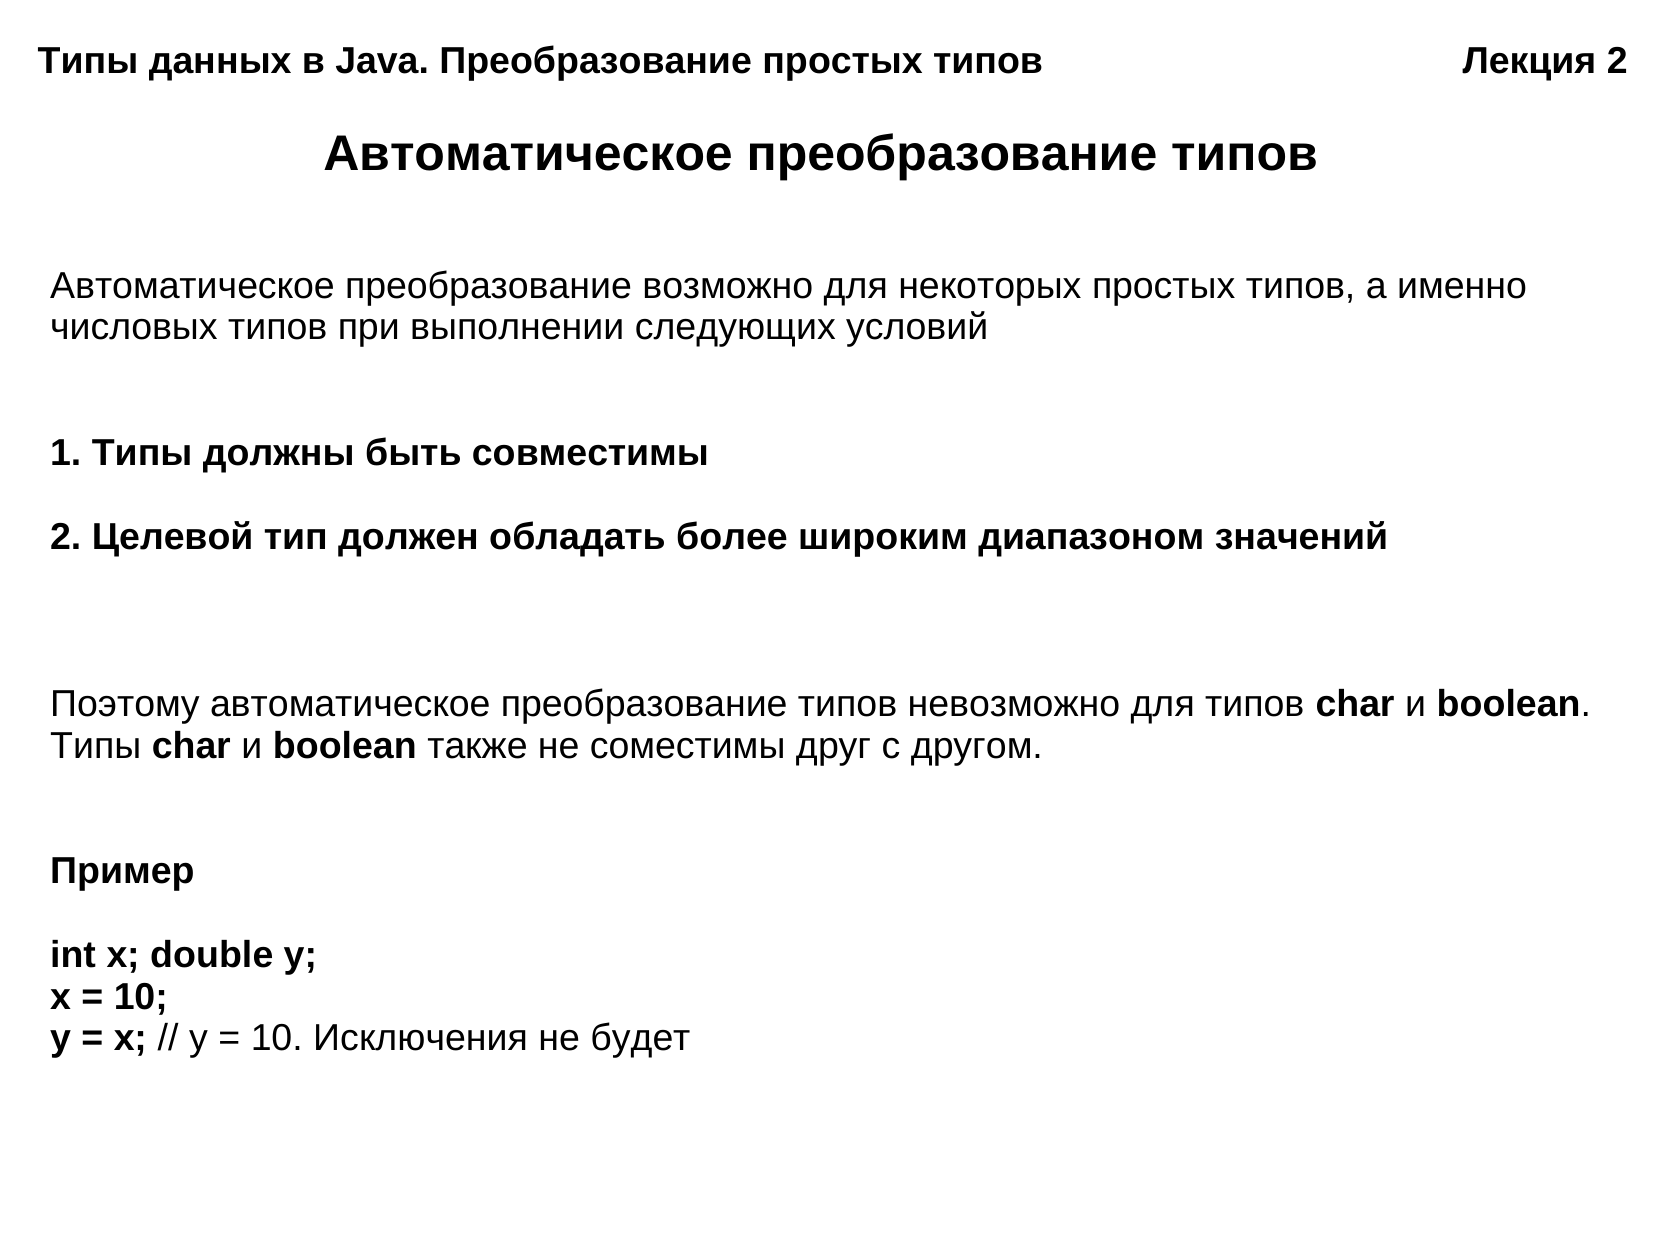

Типы данных в Java. Преобразование простых типов				Лекция 2
Автоматическое преобразование типов
Автоматическое преобразование возможно для некоторых простых типов, а именно числовых типов при выполнении следующих условий
1. Типы должны быть совместимы
2. Целевой тип должен обладать более широким диапазоном значений
Поэтому автоматическое преобразование типов невозможно для типов char и boolean. Типы char и boolean также не соместимы друг с другом.
Пример
int x; double y;
x = 10;
y = x; // y = 10. Исключения не будет